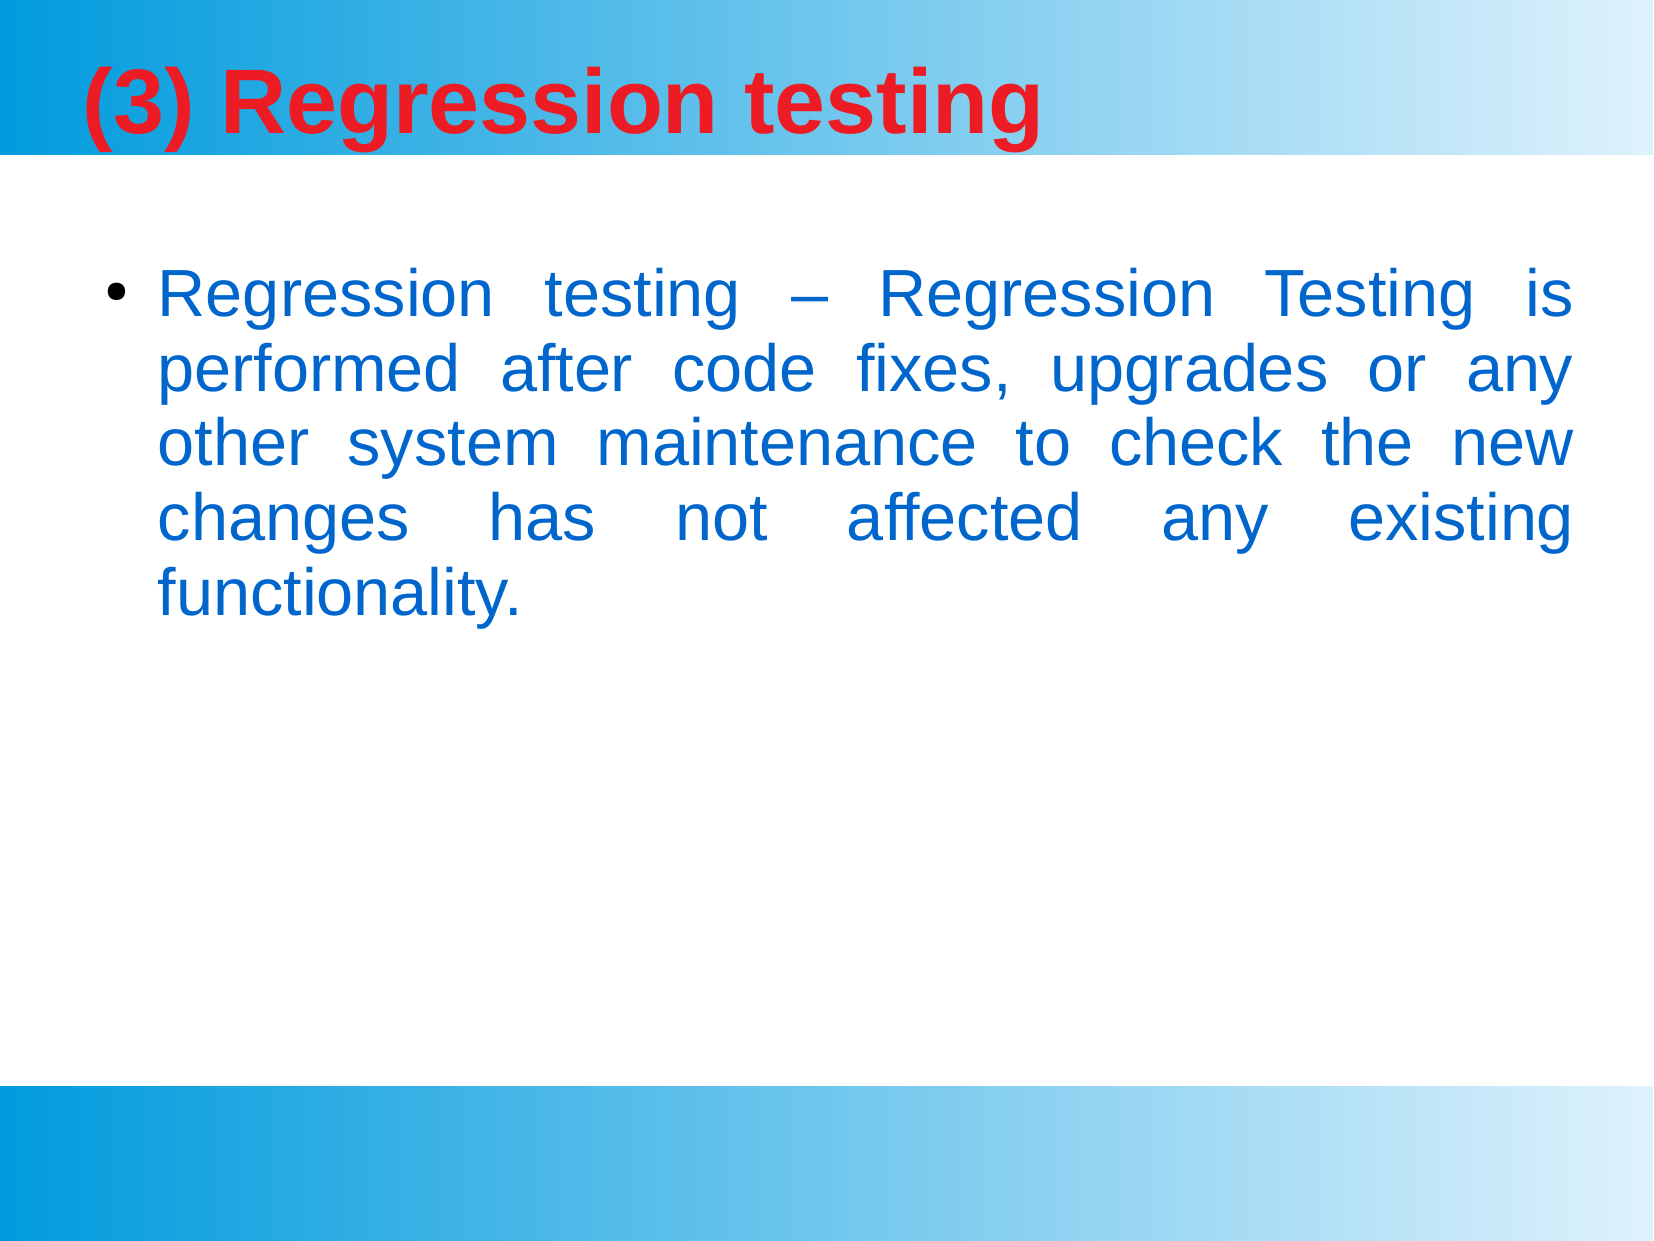

# (3) Regression testing
Regression testing – Regression Testing is performed after code fixes, upgrades or any other system maintenance to check the new changes has not affected any existing functionality.